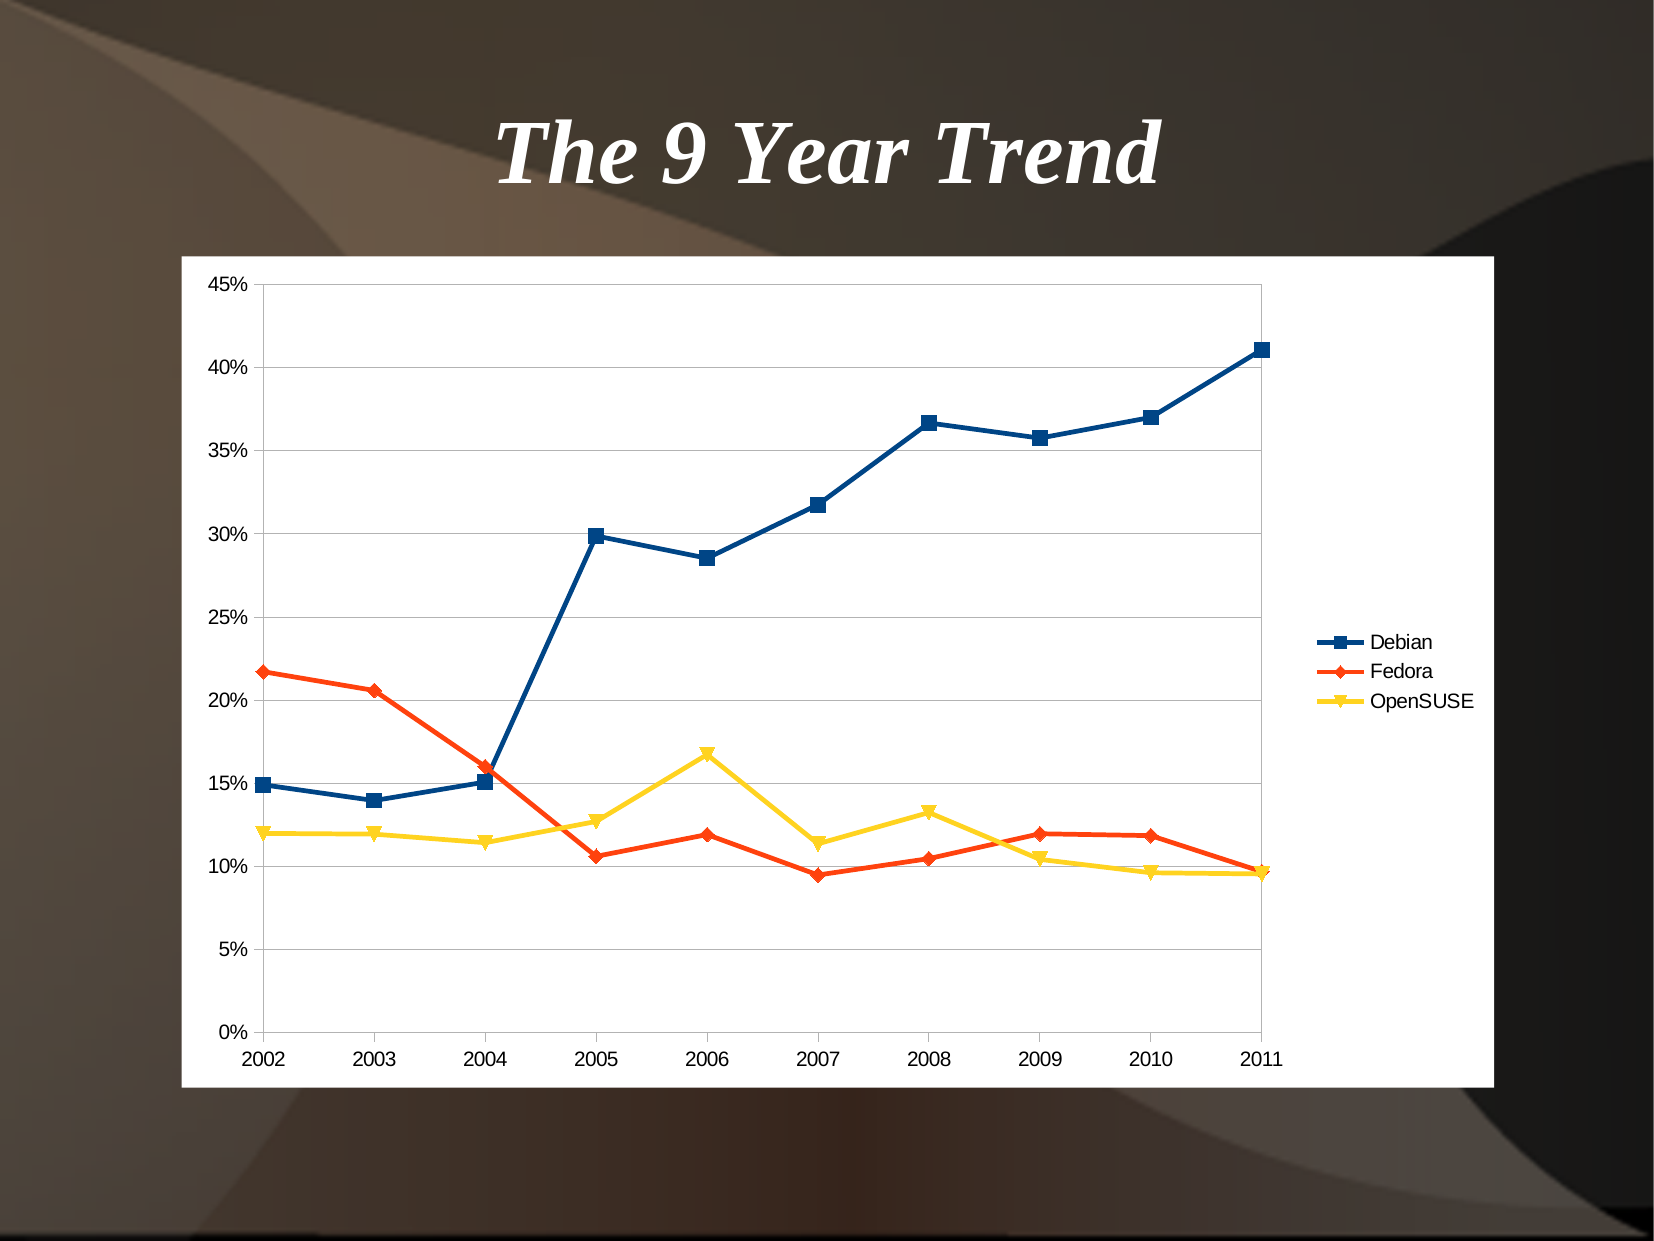

# The 9 Year Trend
### Chart
| Category | Debian | Fedora | OpenSUSE |
|---|---|---|---|
| 2002 | 0.149089165867689 | 0.217162032598274 | 0.119846596356663 |
| 2003 | 0.139595564253099 | 0.205805609915199 | 0.119373776908023 |
| 2004 | 0.150712288643323 | 0.160031953135401 | 0.114232459060045 |
| 2005 | 0.29880931535633 | 0.106023463491508 | 0.127035545438627 |
| 2006 | 0.28539603960396 | 0.119141914191419 | 0.167244224422442 |
| 2007 | 0.317651245551601 | 0.0948042704626335 | 0.113594306049822 |
| 2008 | 0.366783323189288 | 0.104686548995739 | 0.132379793061473 |
| 2009 | 0.357654772796584 | 0.119624885635865 | 0.10422384873437 |
| 2010 | 0.370118712902218 | 0.118478600437363 | 0.0961418306779131 |
| 2011 | 0.410846015817106 | 0.0968299328769855 | 0.095434305841696 |